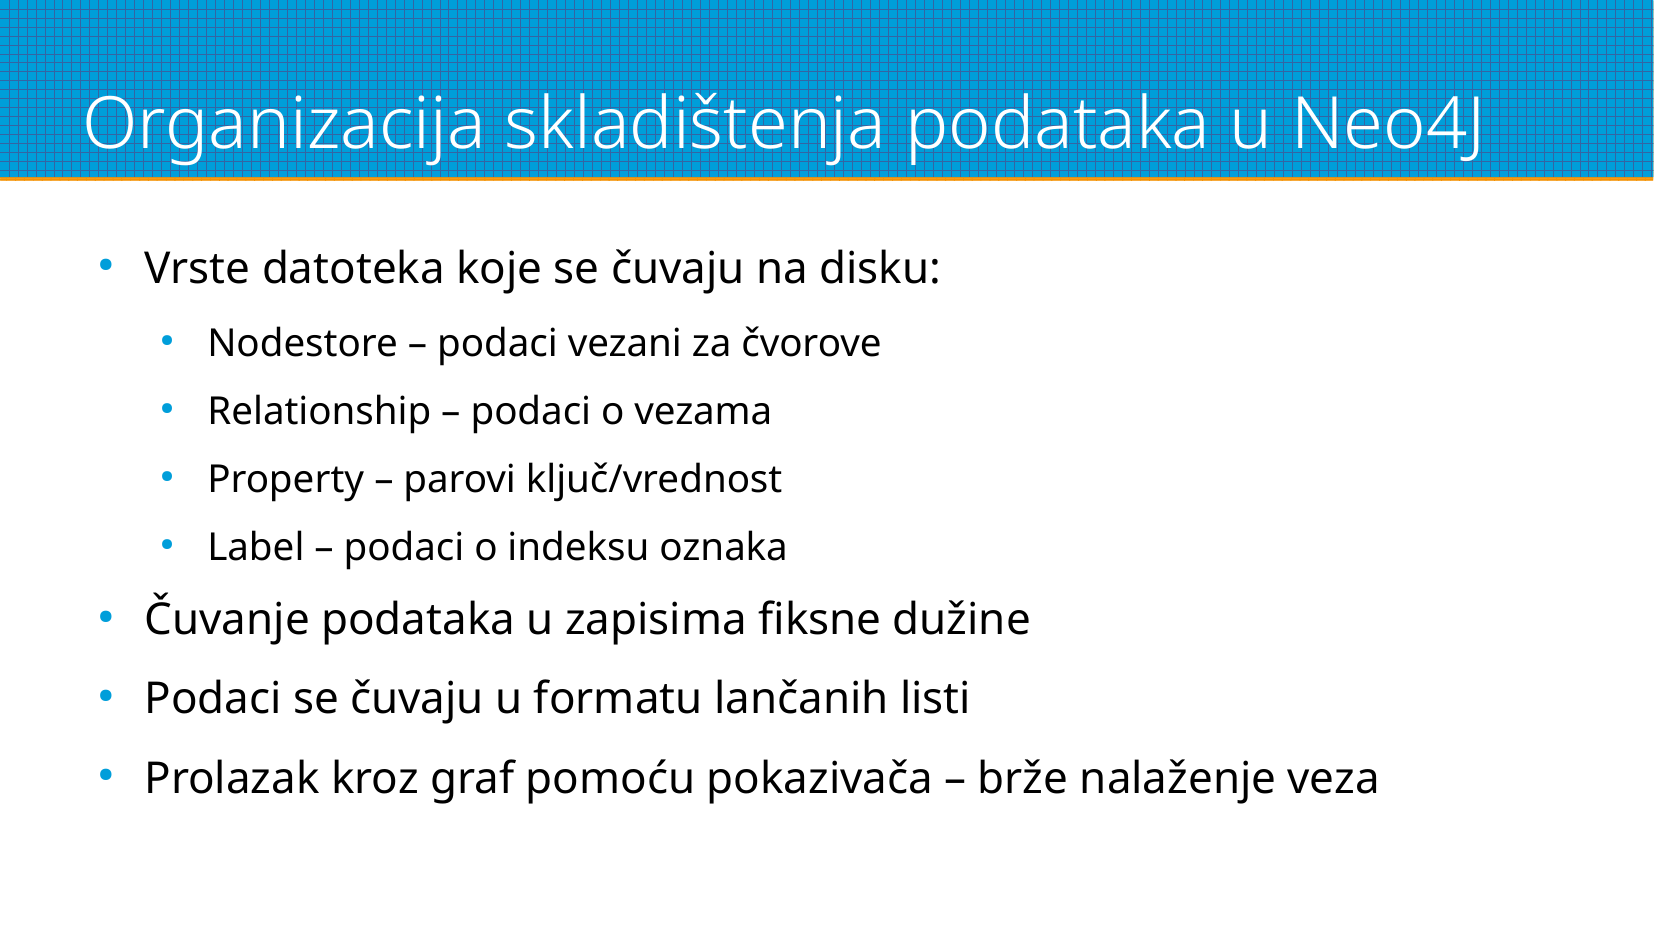

# Organizacija skladištenja podataka u Neo4J
Vrste datoteka koje se čuvaju na disku:
Nodestore – podaci vezani za čvorove
Relationship – podaci o vezama
Property – parovi ključ/vrednost
Label – podaci o indeksu oznaka
Čuvanje podataka u zapisima fiksne dužine
Podaci se čuvaju u formatu lančanih listi
Prolazak kroz graf pomoću pokazivača – brže nalaženje veza